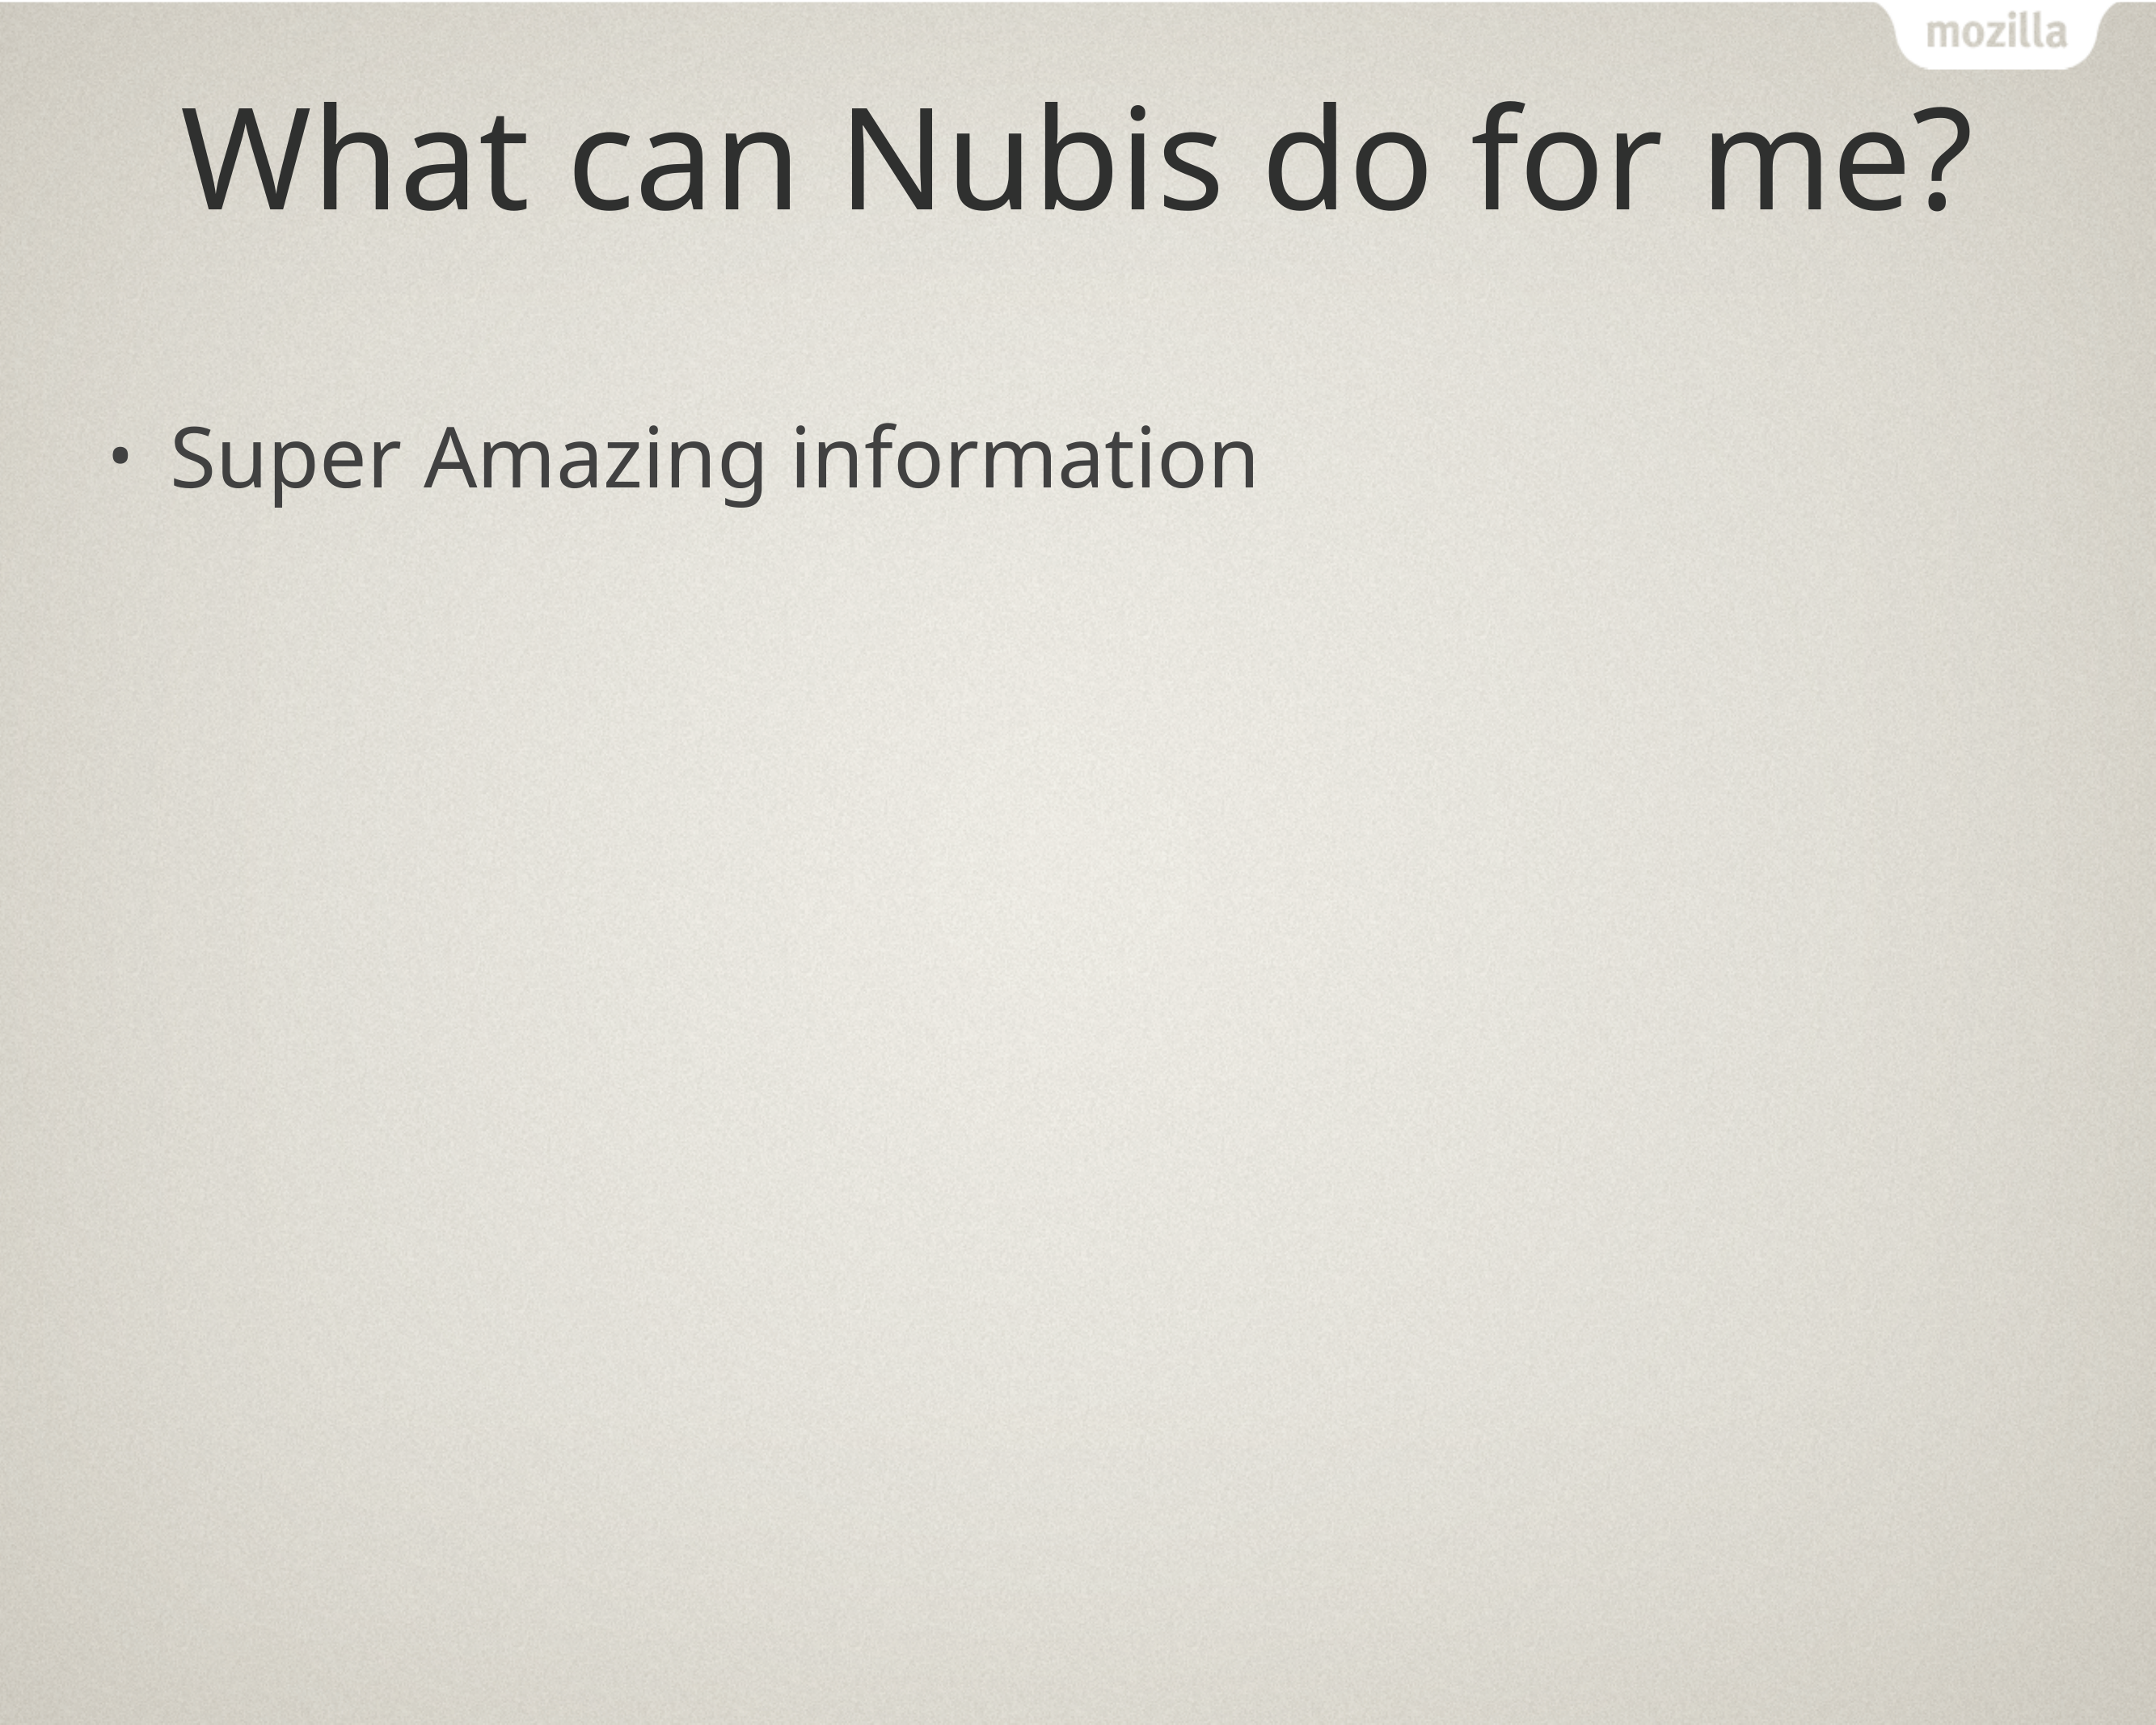

# What can Nubis do for me?
 Super Amazing information